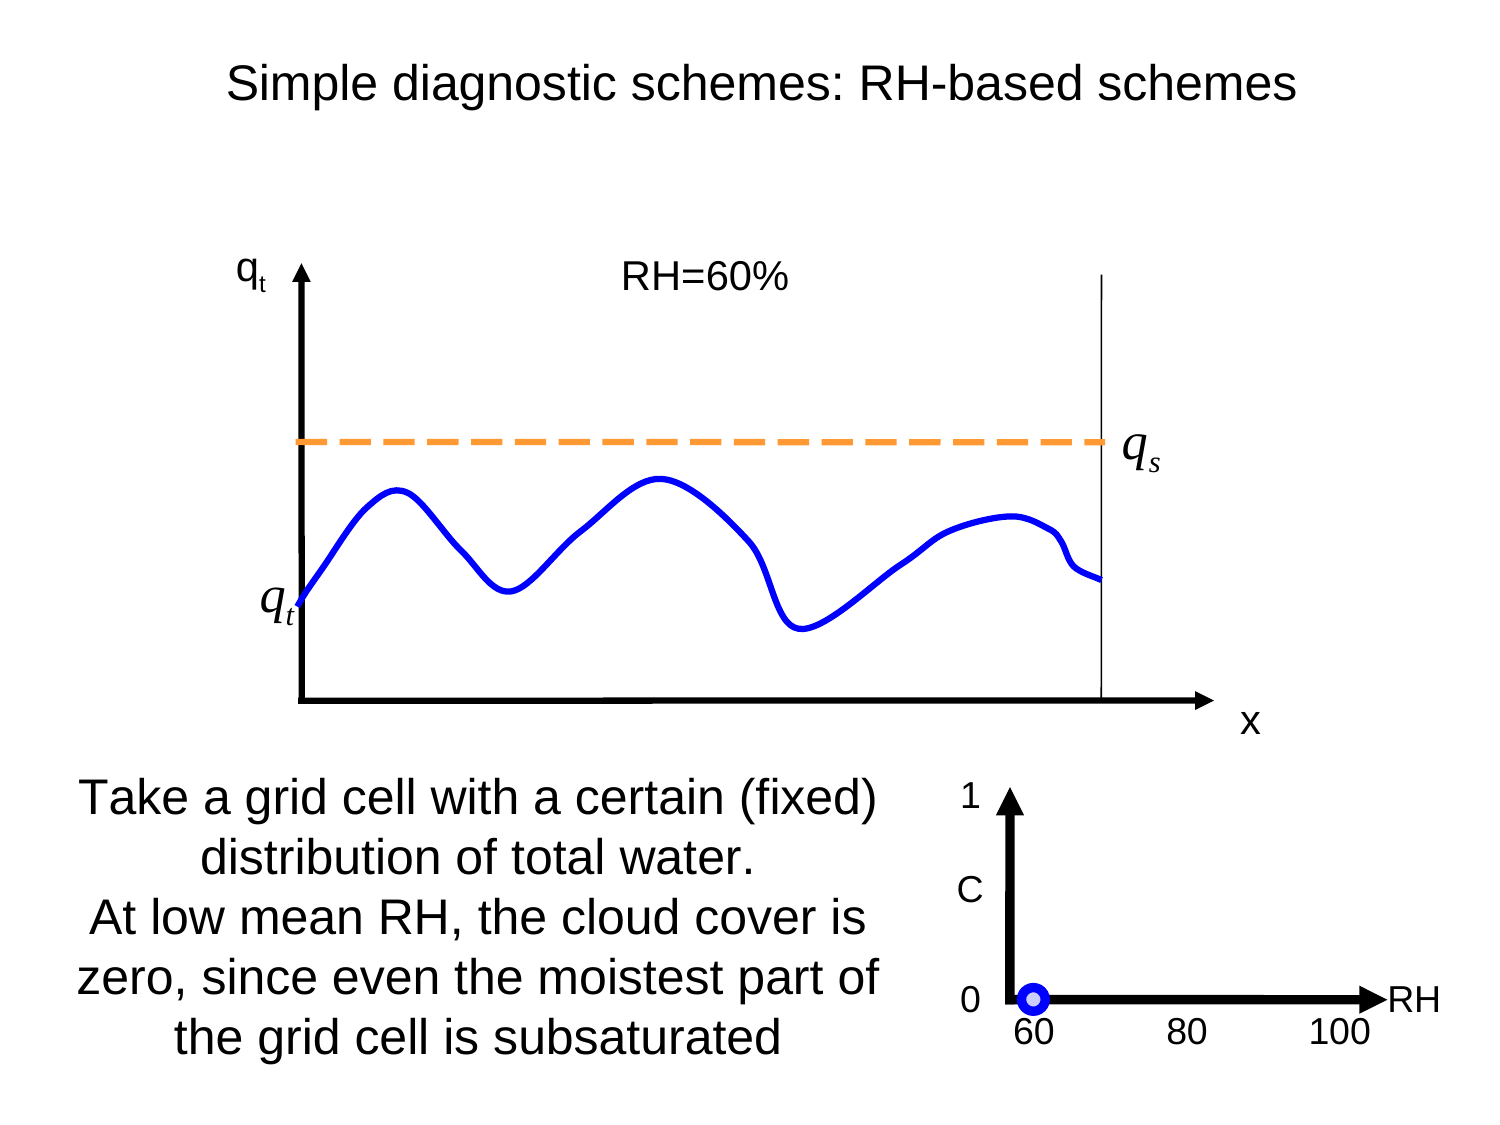

Simple diagnostic schemes: RH-based schemes
qt
RH=60%
x
Take a grid cell with a certain (fixed) distribution of total water.
At low mean RH, the cloud cover is zero, since even the moistest part of the grid cell is subsaturated
1
0
RH
60
80
100
C